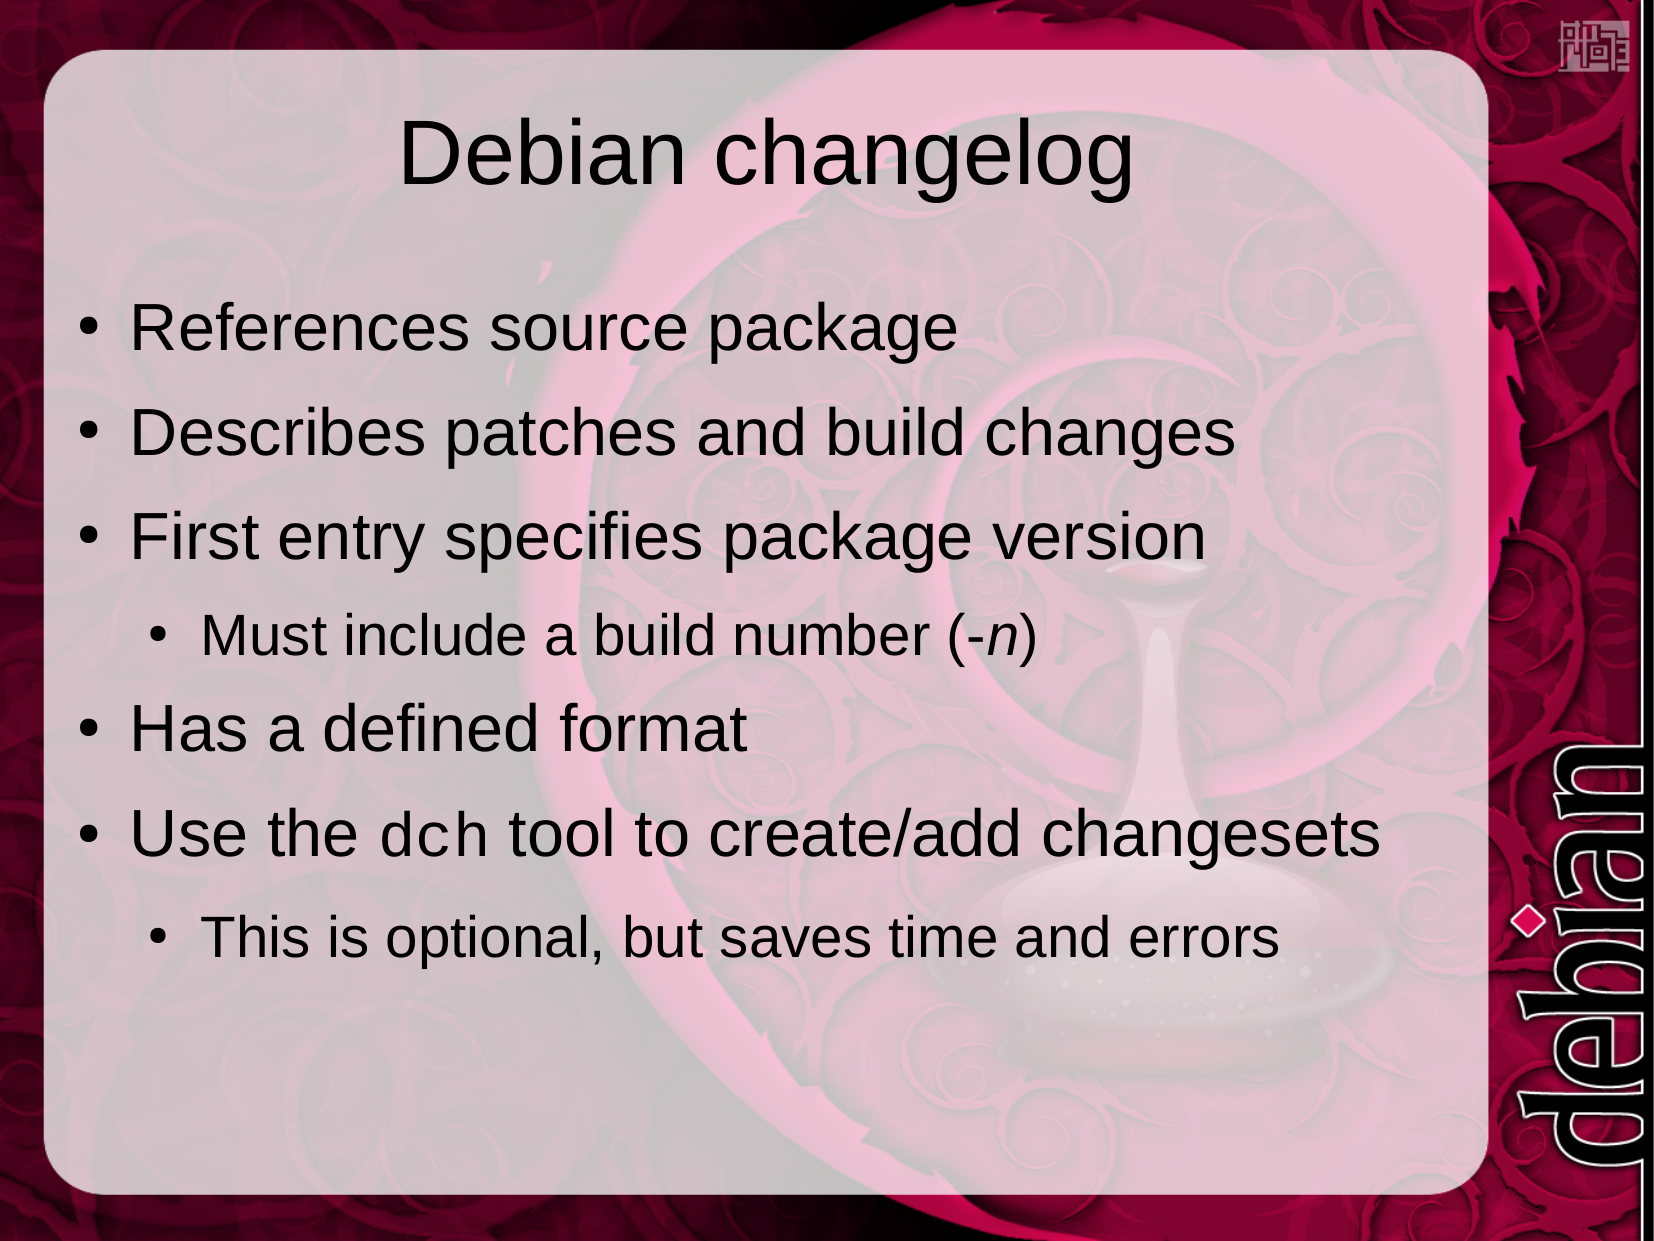

# Debian changelog
References source package
Describes patches and build changes
First entry specifies package version
Must include a build number (-n)
Has a defined format
Use the dch tool to create/add changesets
This is optional, but saves time and errors